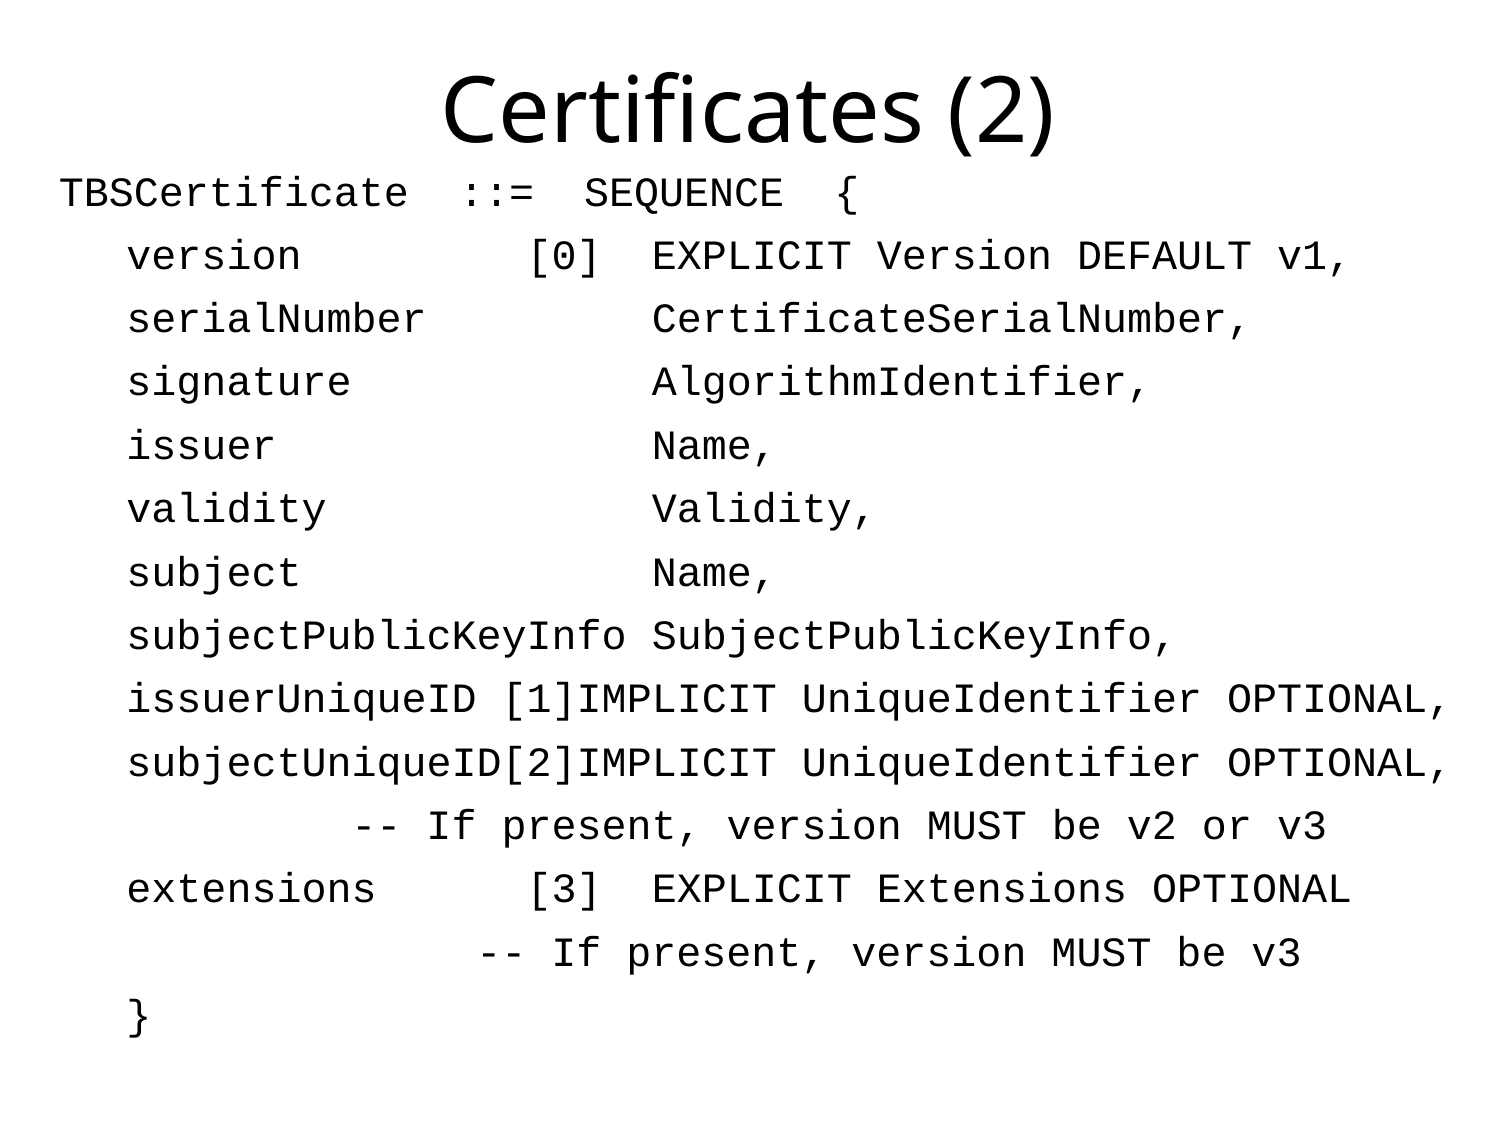

Certificates (2)
 TBSCertificate ::= SEQUENCE {
 version [0] EXPLICIT Version DEFAULT v1,
 serialNumber CertificateSerialNumber,
 signature AlgorithmIdentifier,
 issuer Name,
 validity Validity,
 subject Name,
 subjectPublicKeyInfo SubjectPublicKeyInfo,
 issuerUniqueID [1]IMPLICIT UniqueIdentifier OPTIONAL,
 subjectUniqueID[2]IMPLICIT UniqueIdentifier OPTIONAL,
 -- If present, version MUST be v2 or v3
 extensions [3] EXPLICIT Extensions OPTIONAL
 -- If present, version MUST be v3
 }